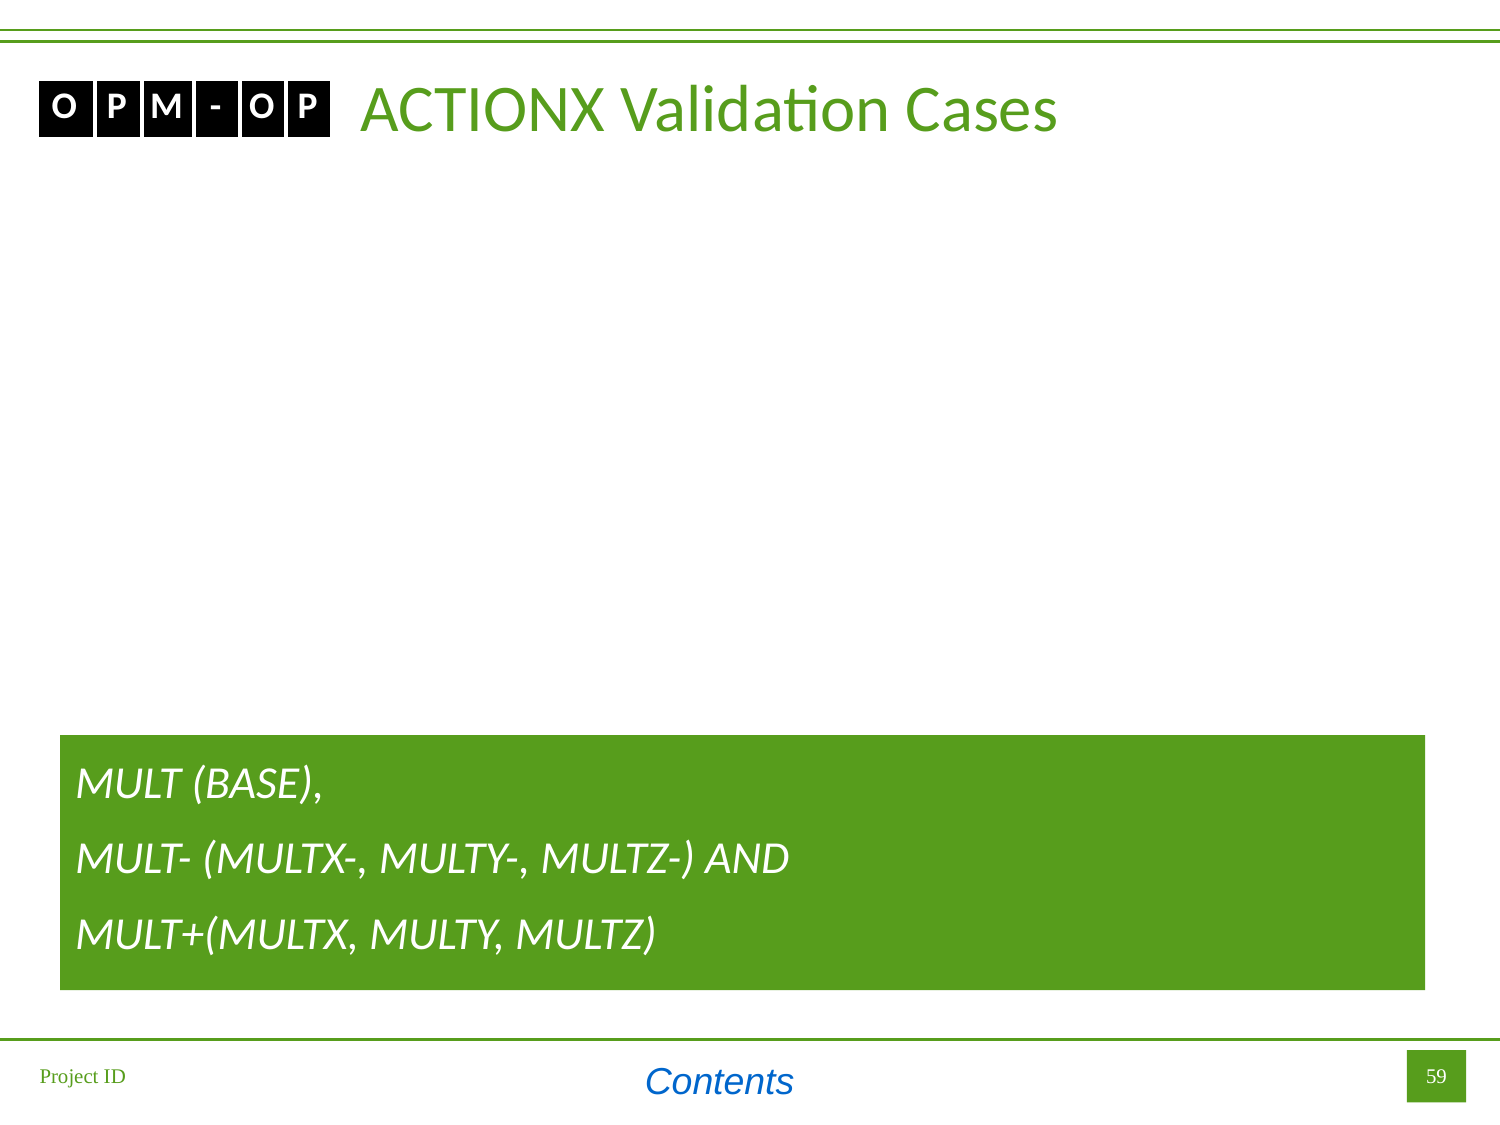

# ACTIONX Validation Cases
MULT (base),
MULT- (MULTX-, MULTY-, MULTZ-) and
MULT+(MULTX, MULTY, MULTZ)
Project ID
59